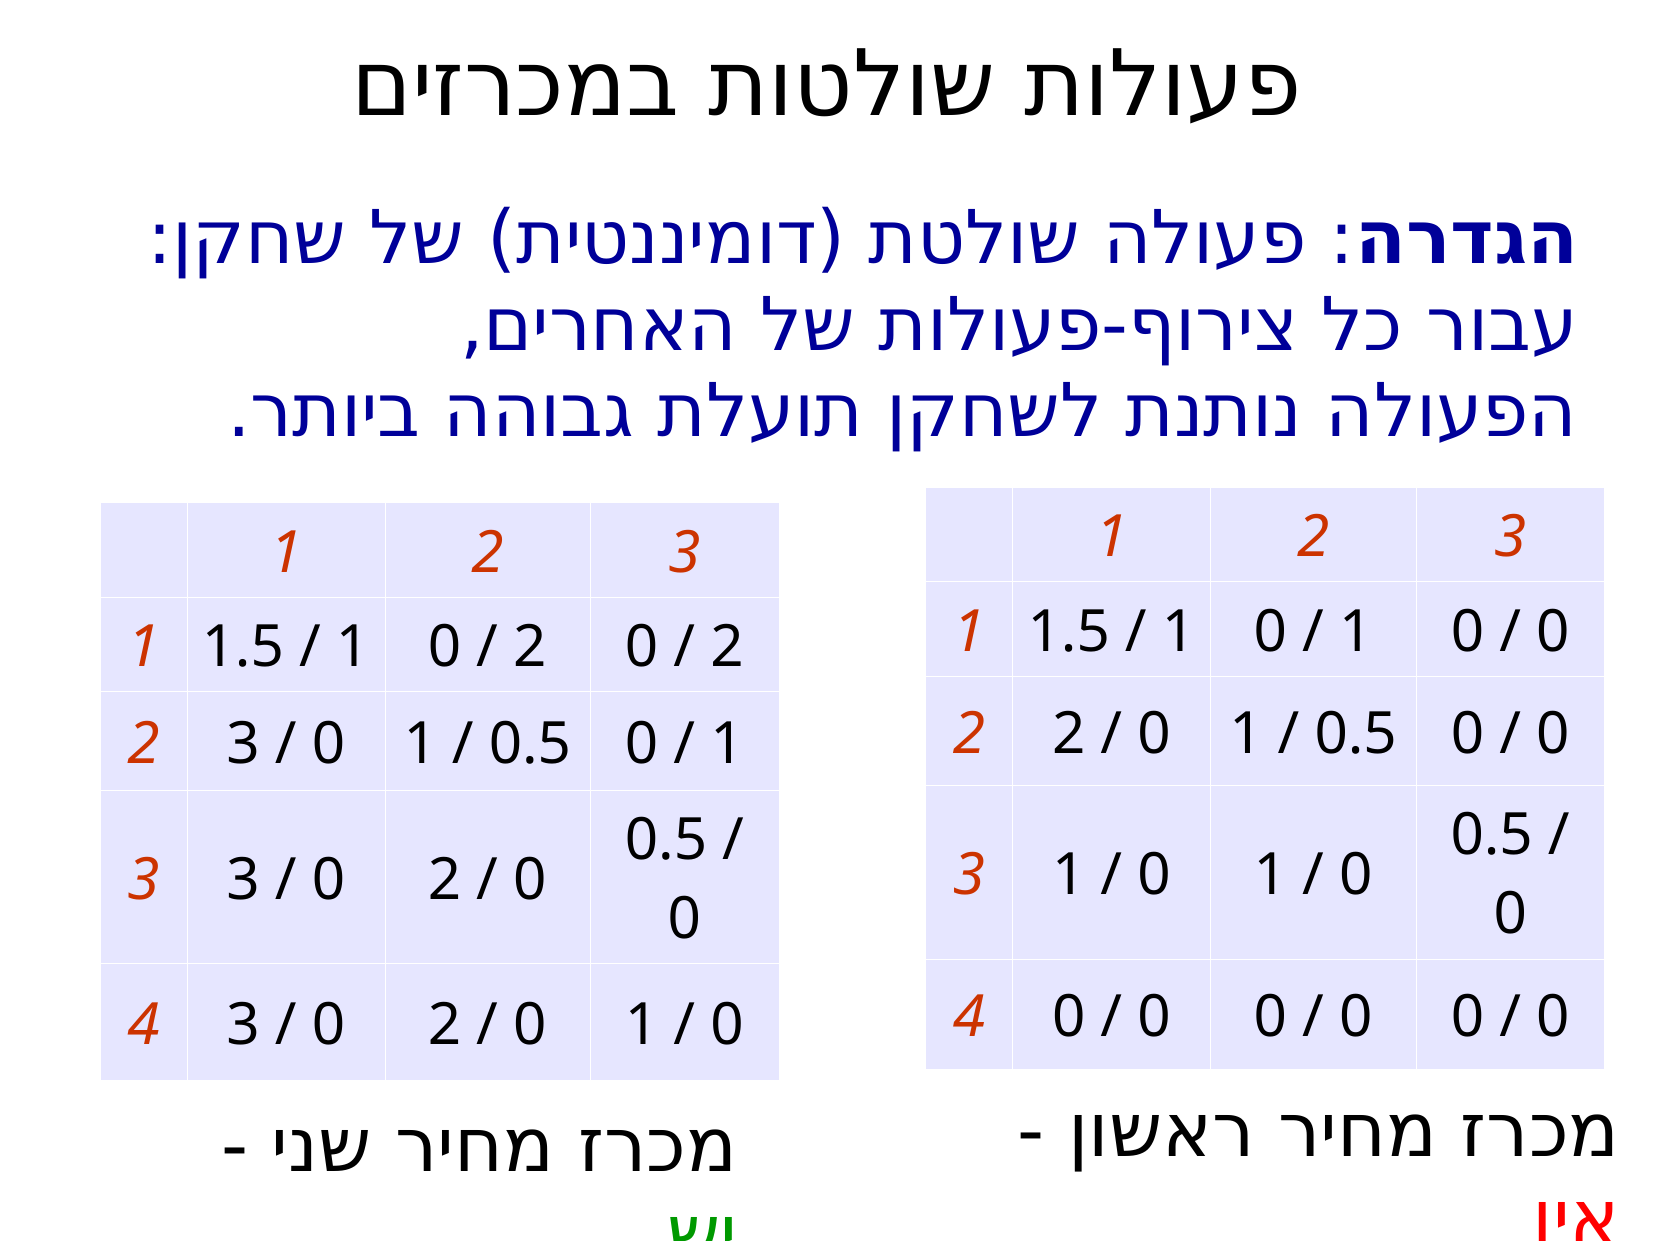

# פעולות שולטות במכרזים
הגדרה: פעולה שולטת (דומיננטית) של שחקן:
עבור כל צירוף-פעולות של האחרים,
הפעולה נותנת לשחקן תועלת גבוהה ביותר.
| | 1 | 2 | 3 |
| --- | --- | --- | --- |
| 1 | 1.5 / 1 | 0 / 1 | 0 / 0 |
| 2 | 2 / 0 | 1 / 0.5 | 0 / 0 |
| 3 | 1 / 0 | 1 / 0 | 0.5 / 0 |
| 4 | 0 / 0 | 0 / 0 | 0 / 0 |
| | 1 | 2 | 3 |
| --- | --- | --- | --- |
| 1 | 1.5 / 1 | 0 / 2 | 0 / 2 |
| 2 | 3 / 0 | 1 / 0.5 | 0 / 1 |
| 3 | 3 / 0 | 2 / 0 | 0.5 / 0 |
| 4 | 3 / 0 | 2 / 0 | 1 / 0 |
מכרז מחיר ראשון - אין
מכרז מחיר שני - יש